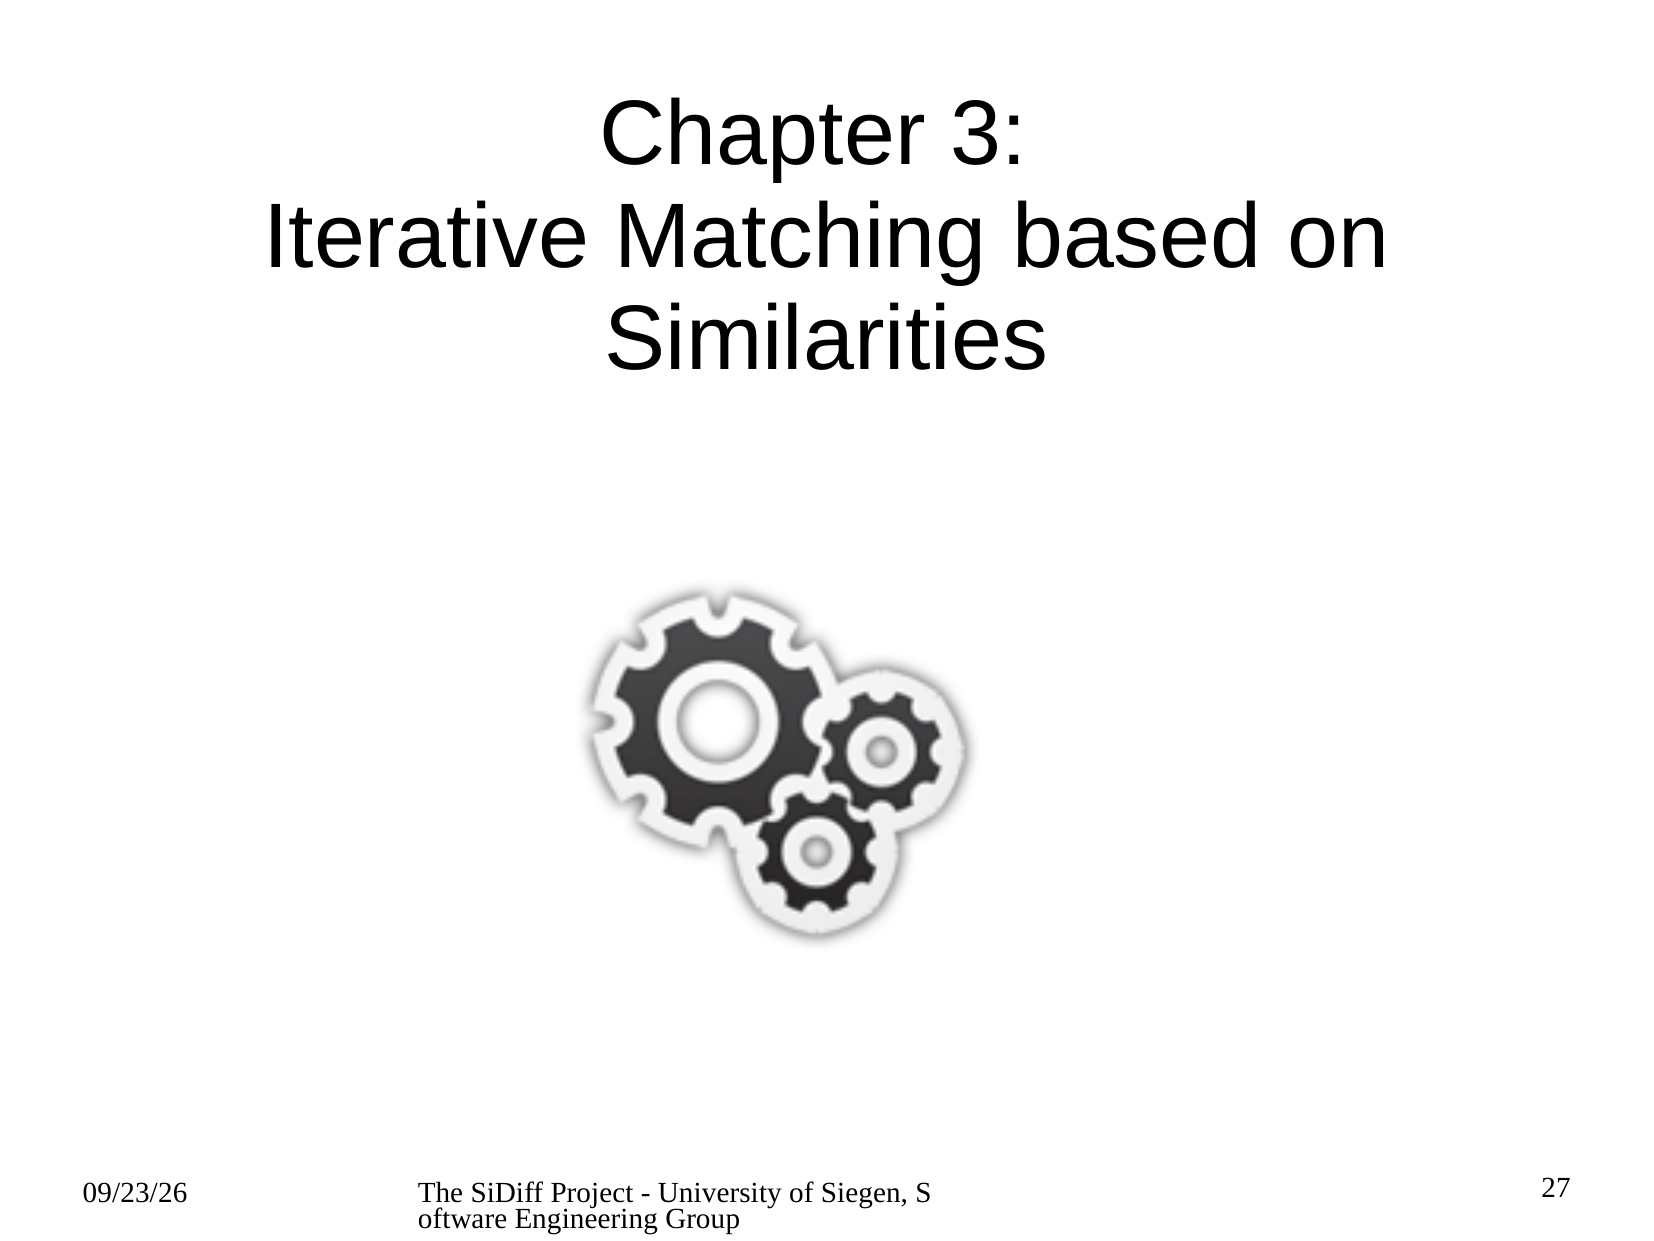

# Chapter 3: Iterative Matching based on Similarities
27
The SiDiff Project - University of Siegen, Software Engineering Group